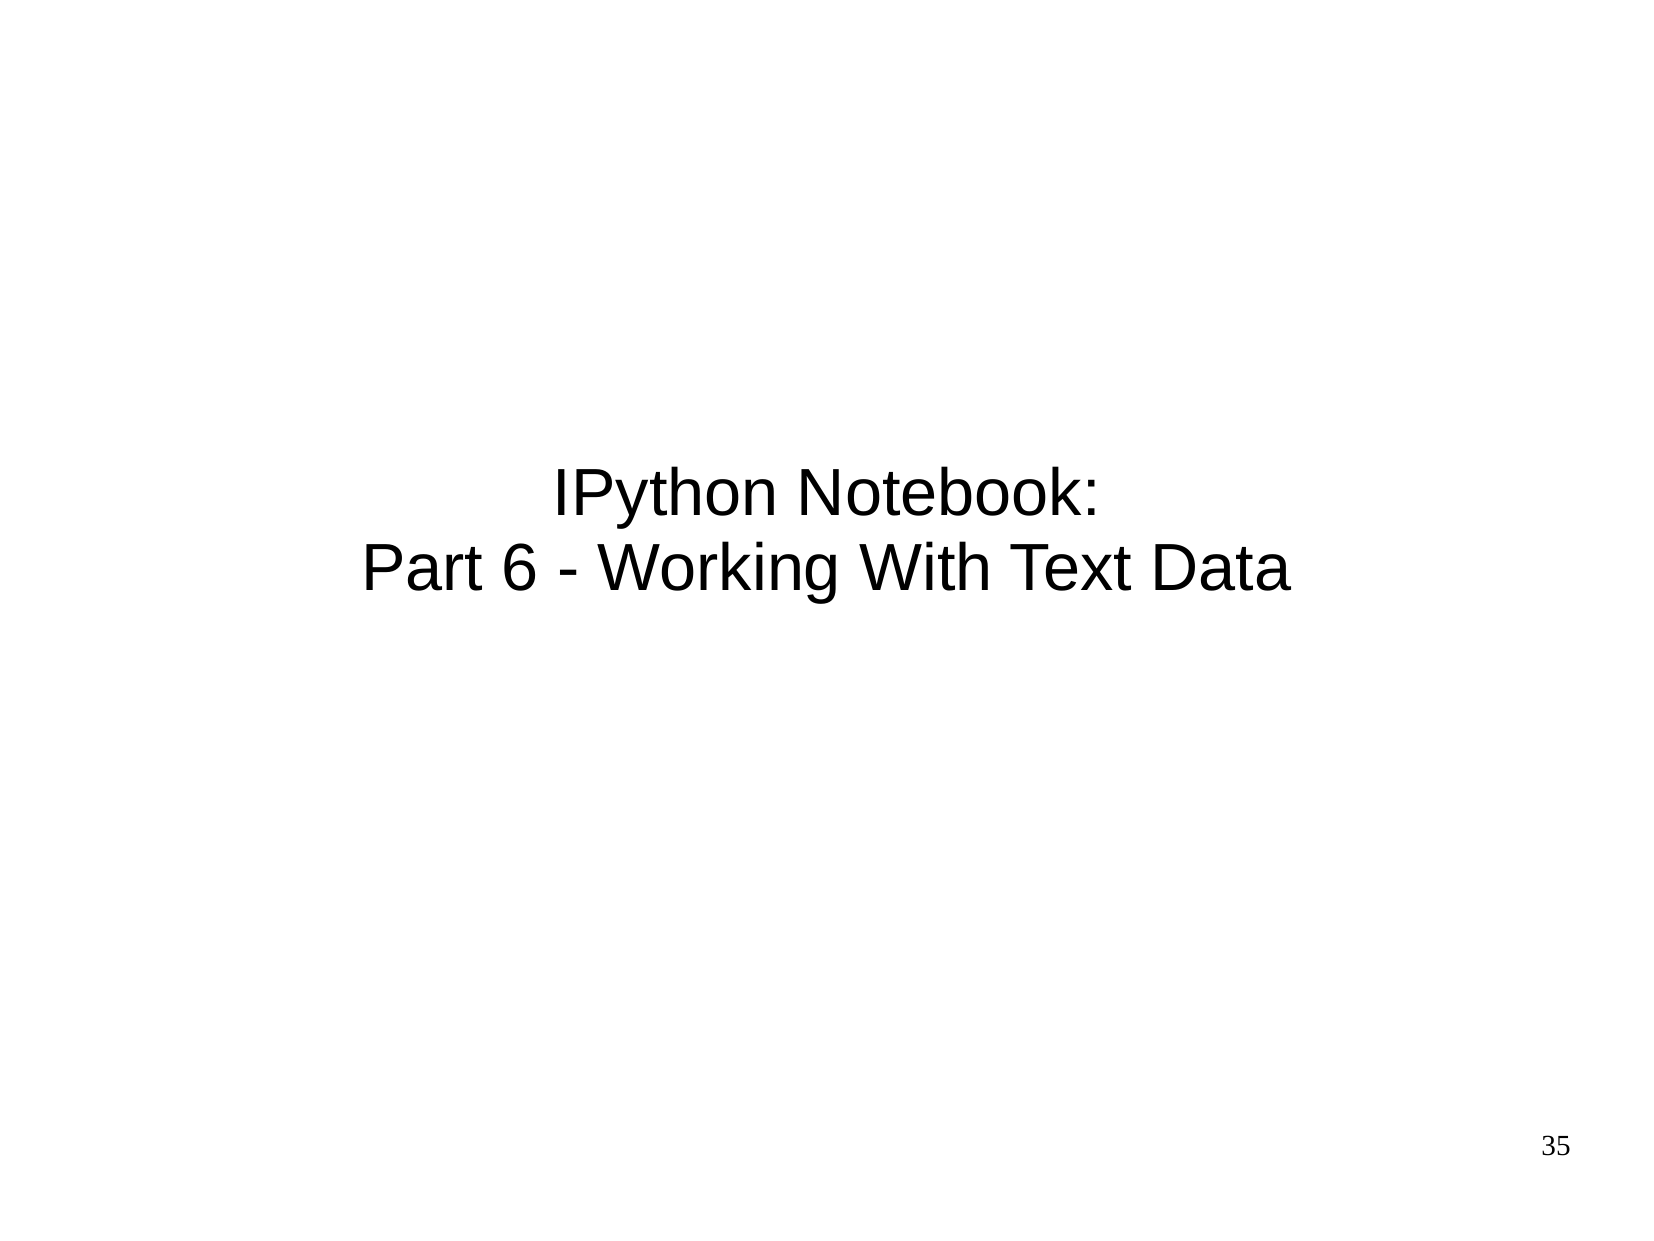

# IPython Notebook:
Part 6 - Working With Text Data
35